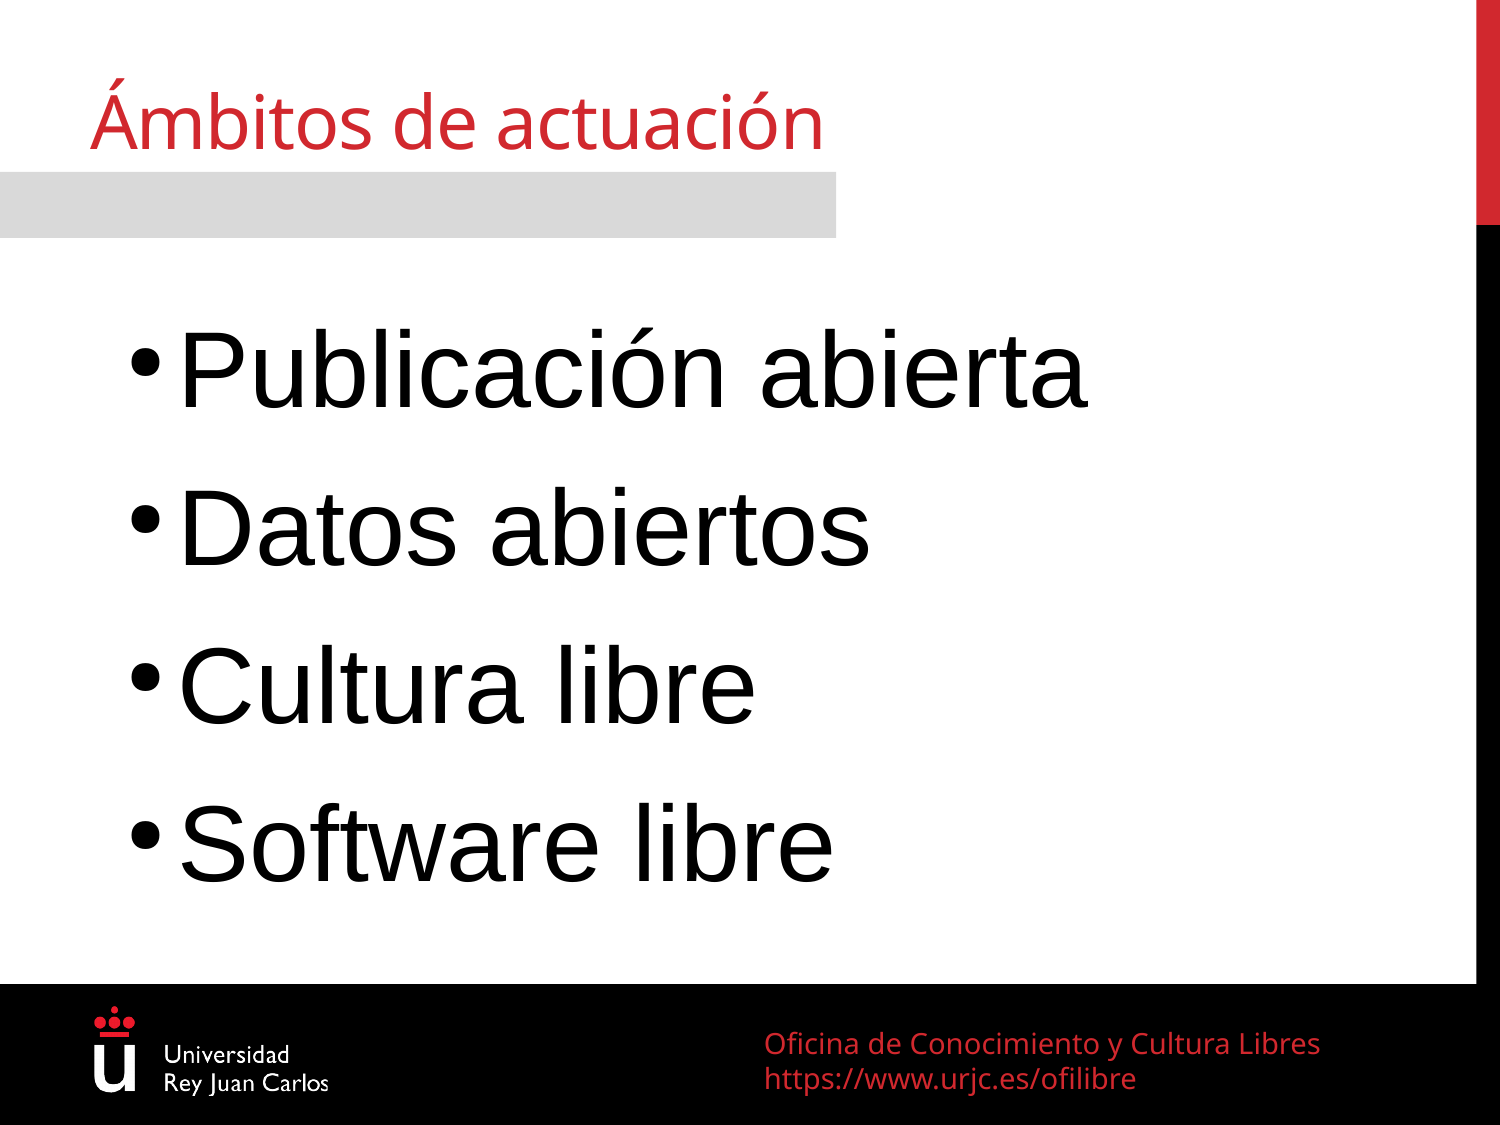

Ámbitos de actuación
# Publicación abierta
Datos abiertos
Cultura libre
Software libre
Oficina de Conocimiento y Cultura Libres
https://www.urjc.es/ofilibre